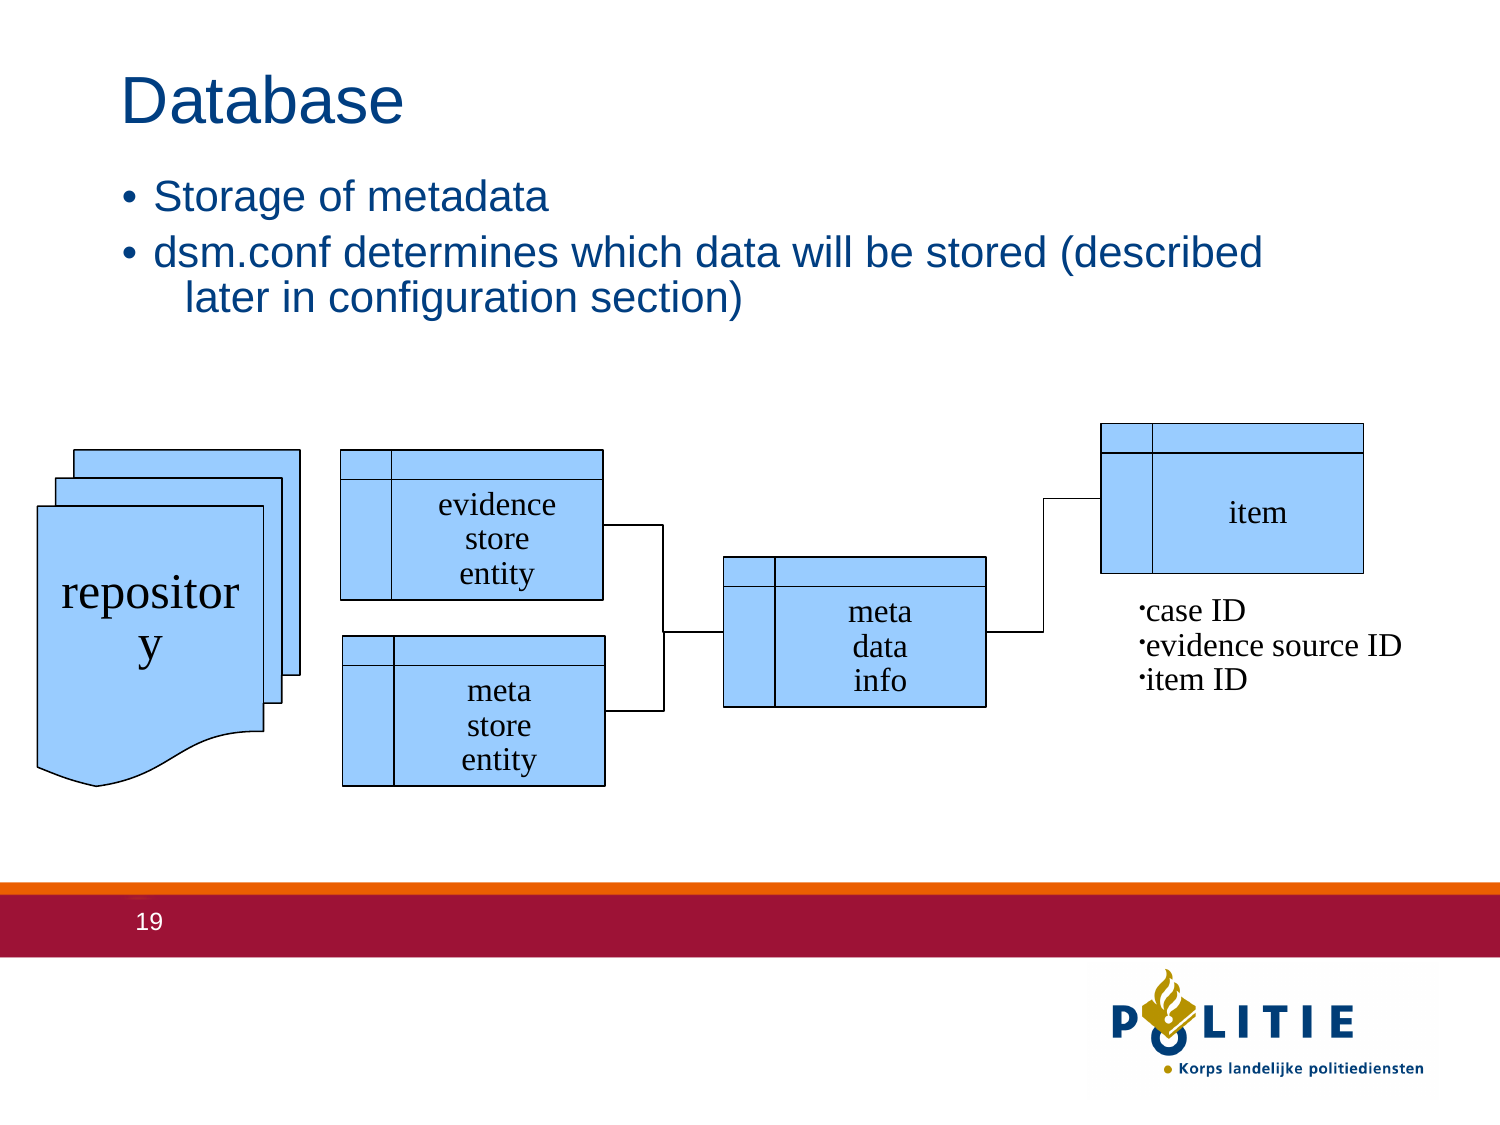

# Database
Storage of metadata
dsm.conf determines which data will be stored (described later in configuration section)
item
repository
evidence
store
entity
meta
data
info
case ID
evidence source ID
item ID
meta
store
entity